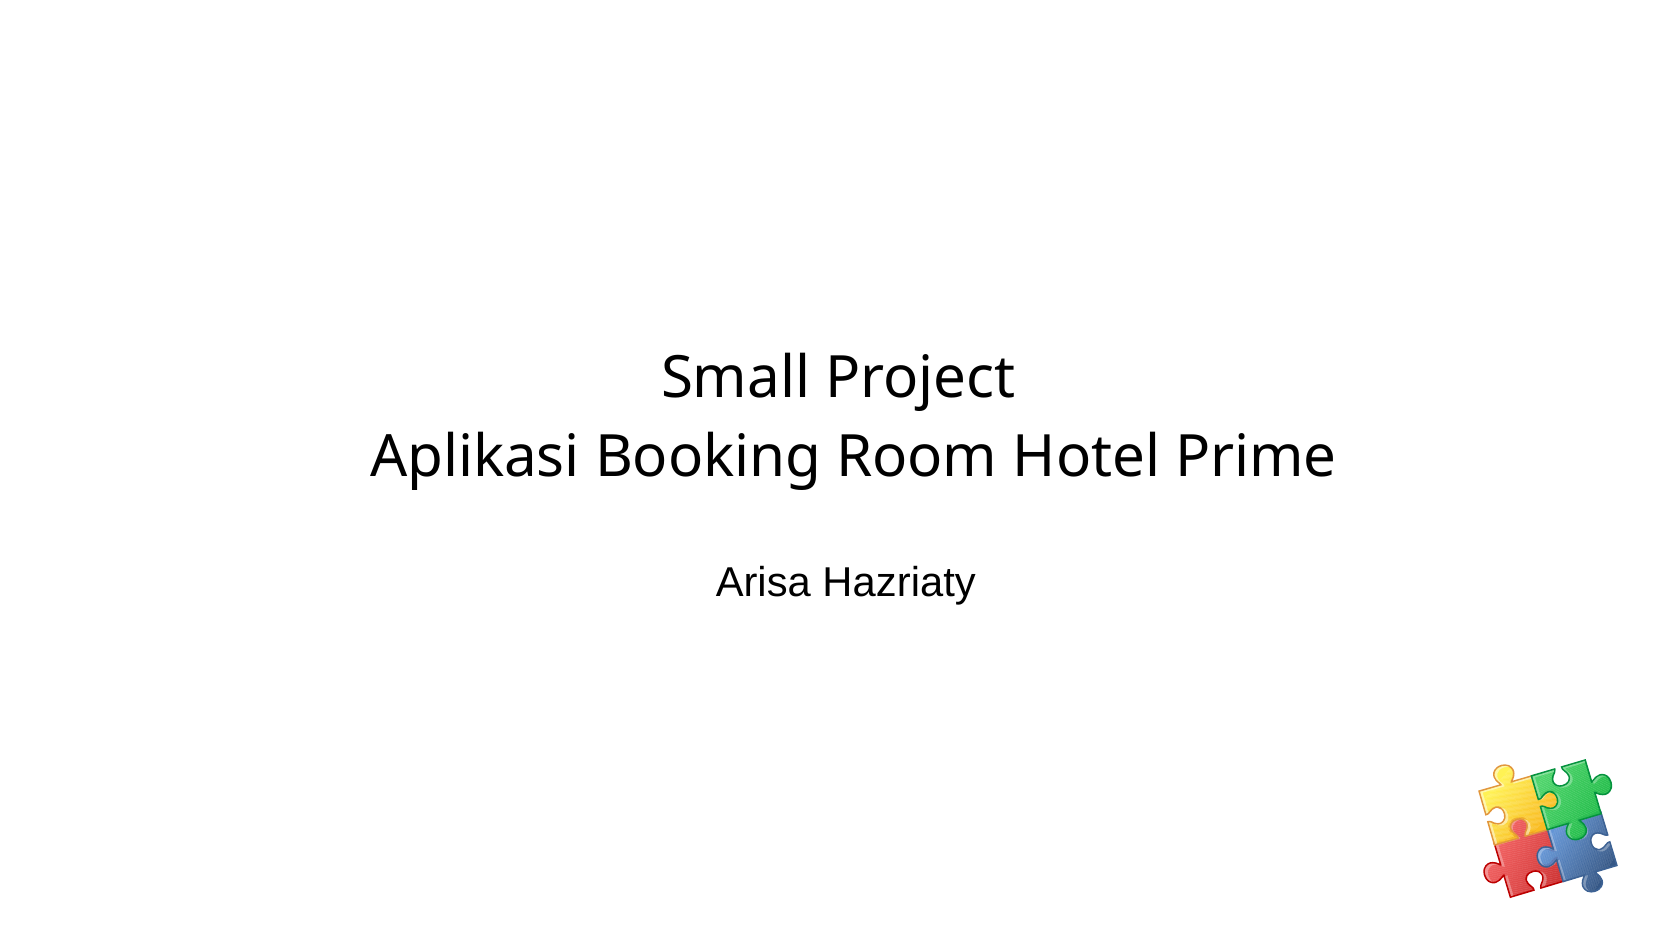

# Small Project Aplikasi Booking Room Hotel Prime Arisa Hazriaty